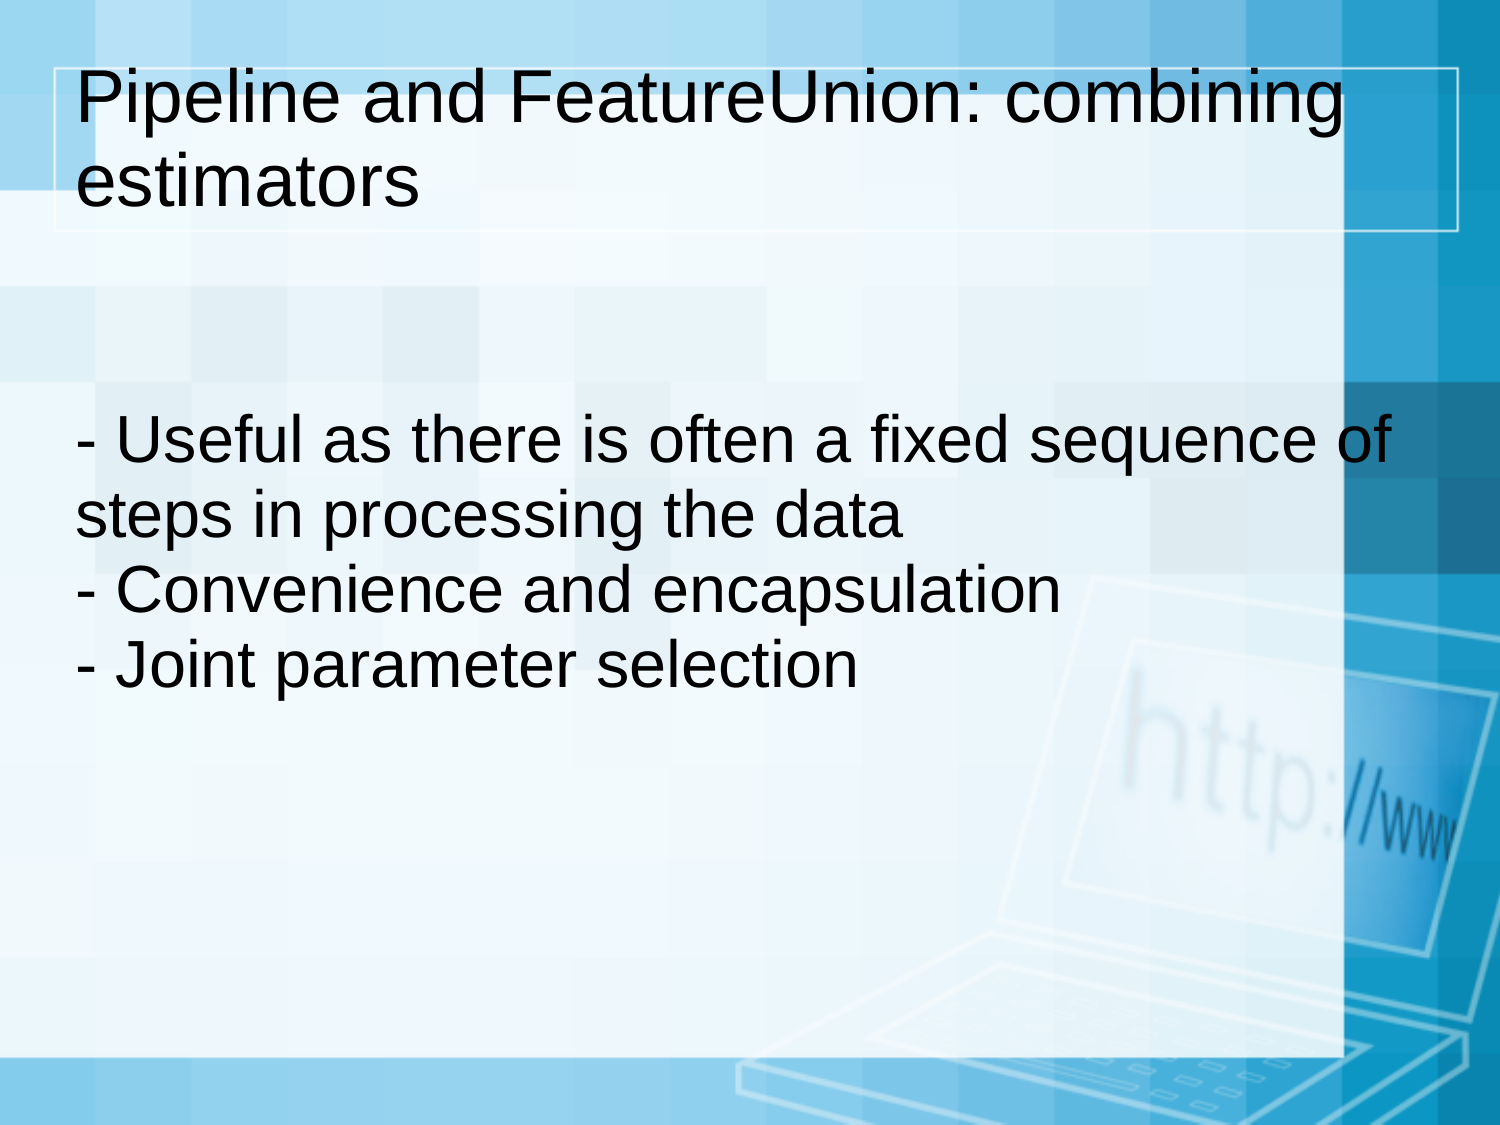

# Pipeline and FeatureUnion: combining estimators
- Useful as there is often a fixed sequence of steps in processing the data
- Convenience and encapsulation
- Joint parameter selection